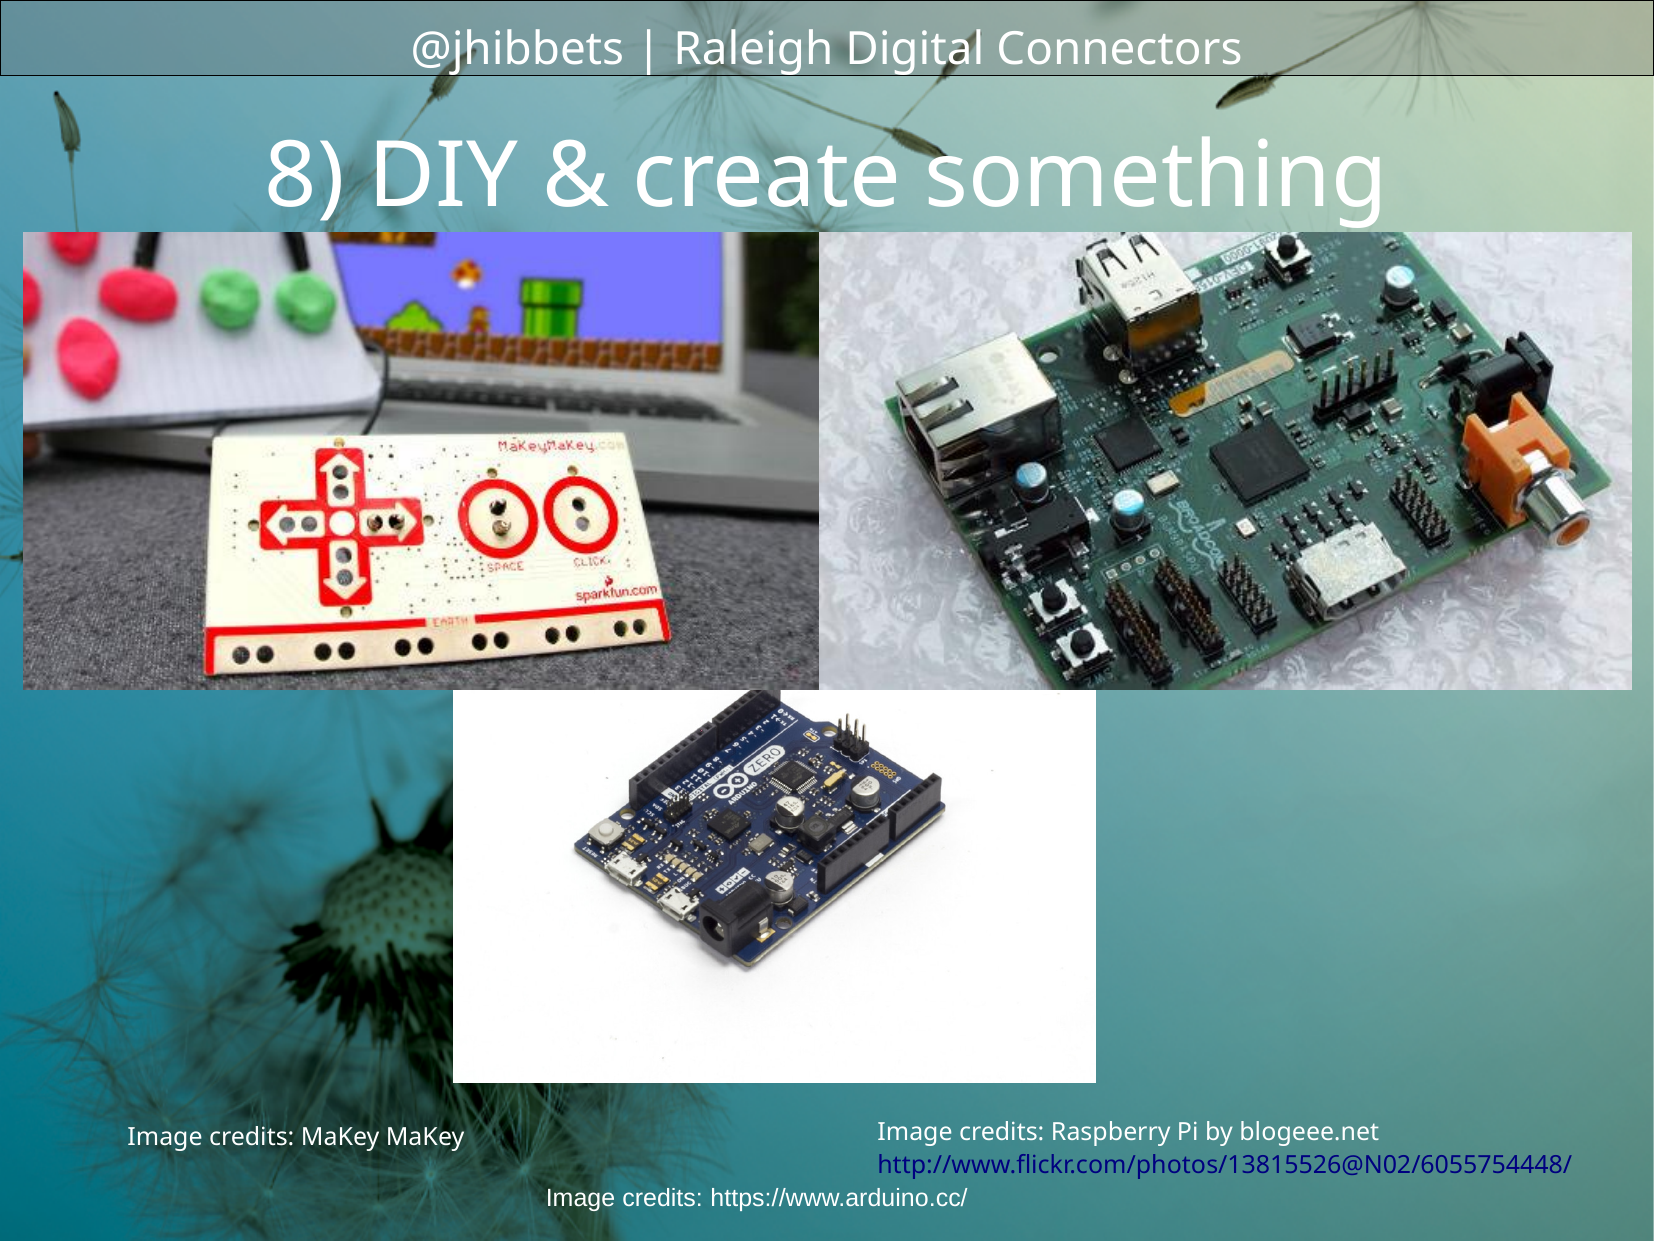

# 8) DIY & create something
Image credits: Raspberry Pi by blogeee.net
http://www.flickr.com/photos/13815526@N02/6055754448/
Image credits: MaKey MaKey
Image credits: https://www.arduino.cc/